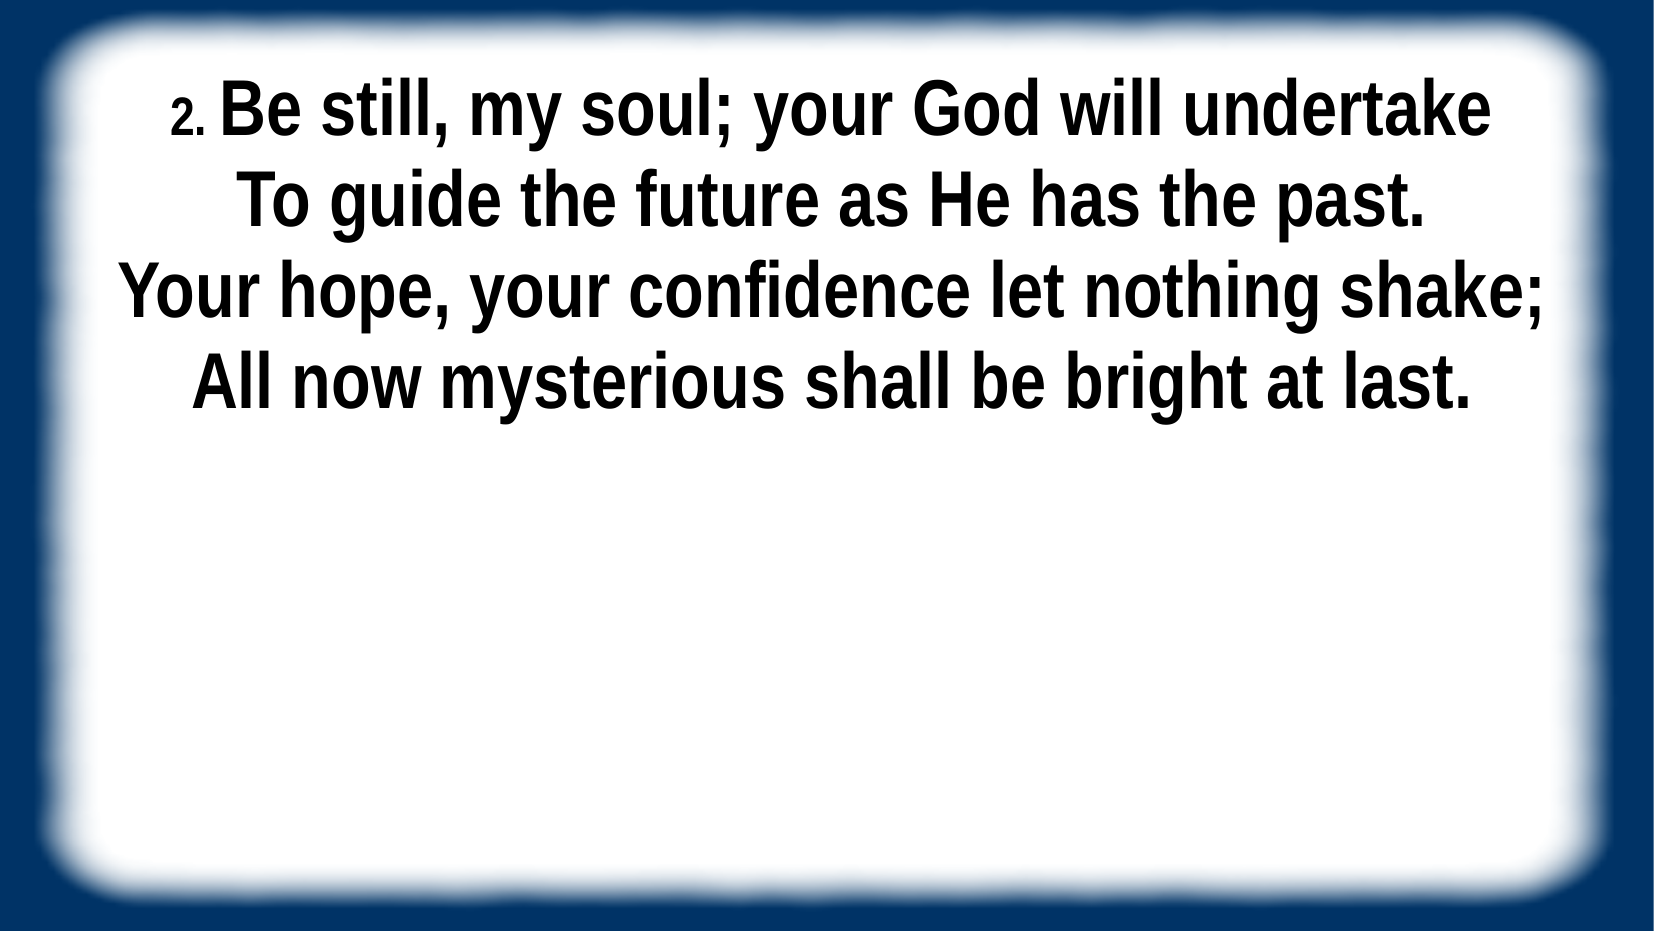

2. Be still, my soul; your God will undertake
To guide the future as He has the past.
Your hope, your confidence let nothing shake;
All now mysterious shall be bright at last.